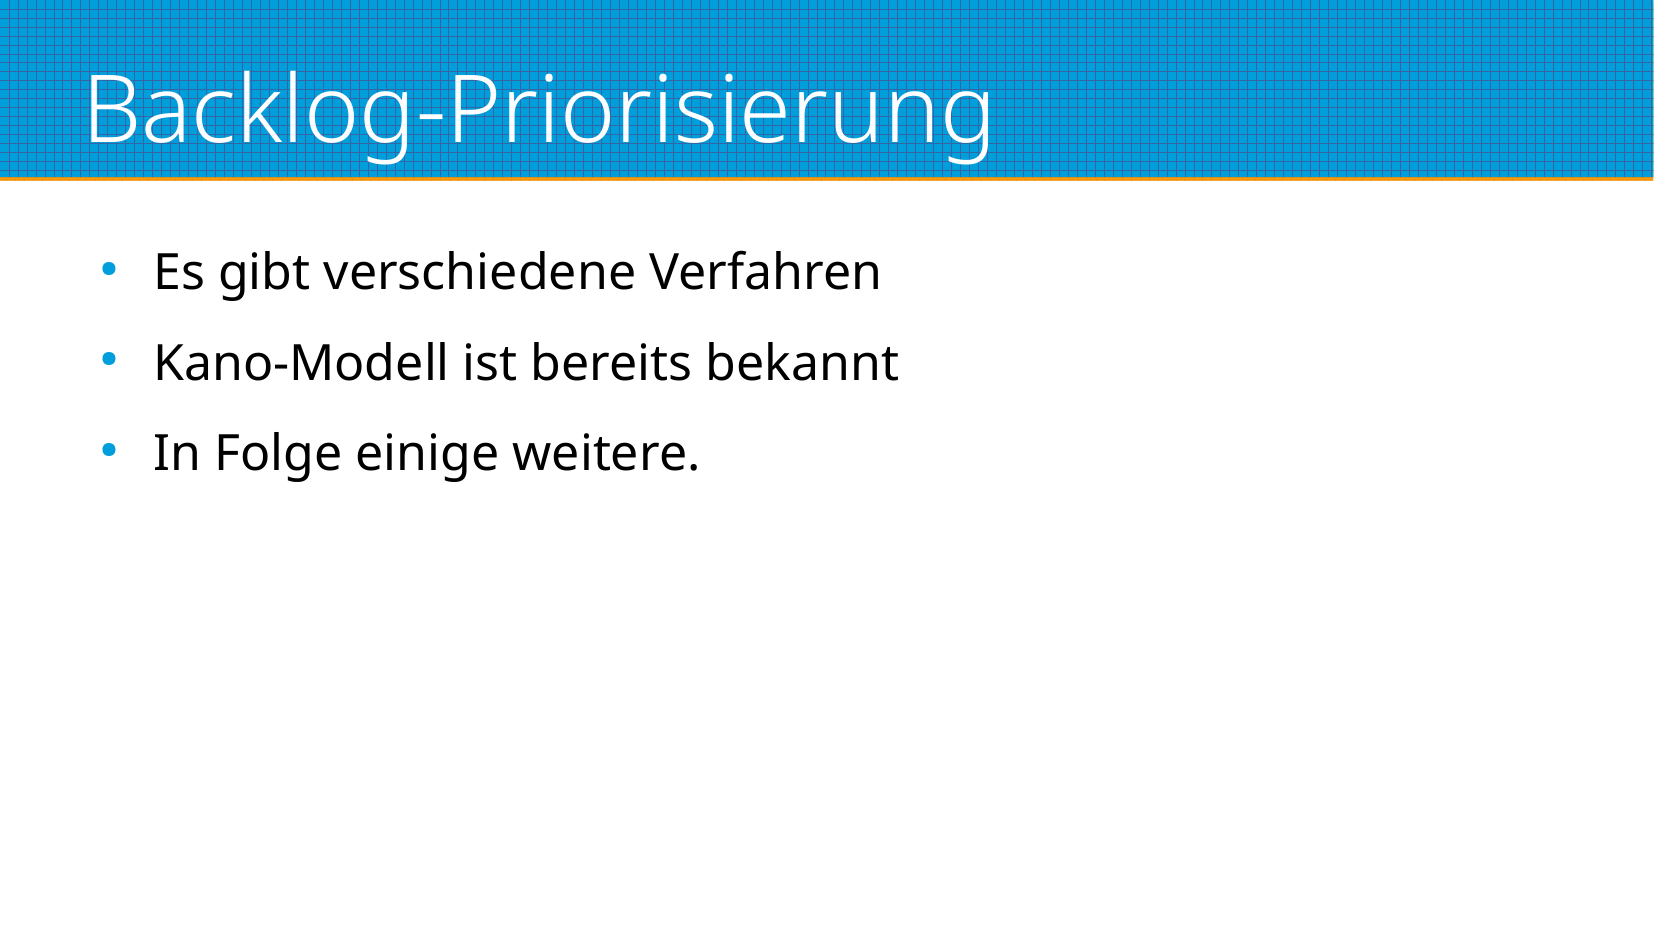

# Backlog-Priorisierung
Es gibt verschiedene Verfahren
Kano-Modell ist bereits bekannt
In Folge einige weitere.